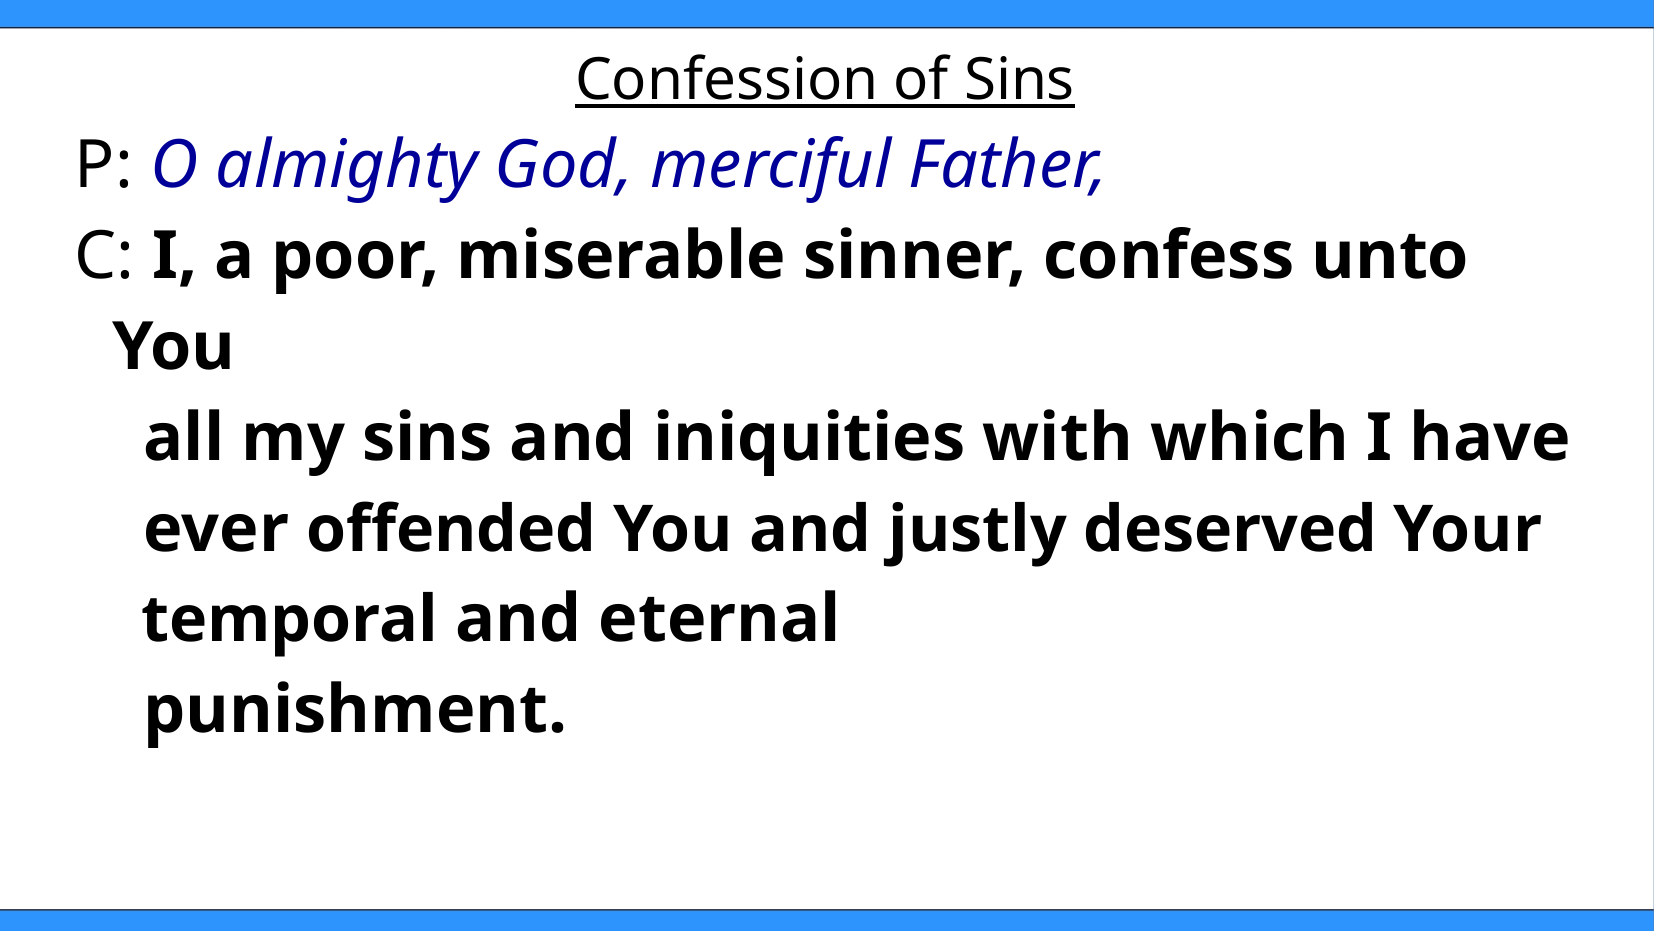

Confession of Sins
P: O almighty God, merciful Father,
C: I, a poor, miserable sinner, confess unto You
 all my sins and iniquities with which I have
 ever offended You and justly deserved Your
 temporal and eternal
 punishment.